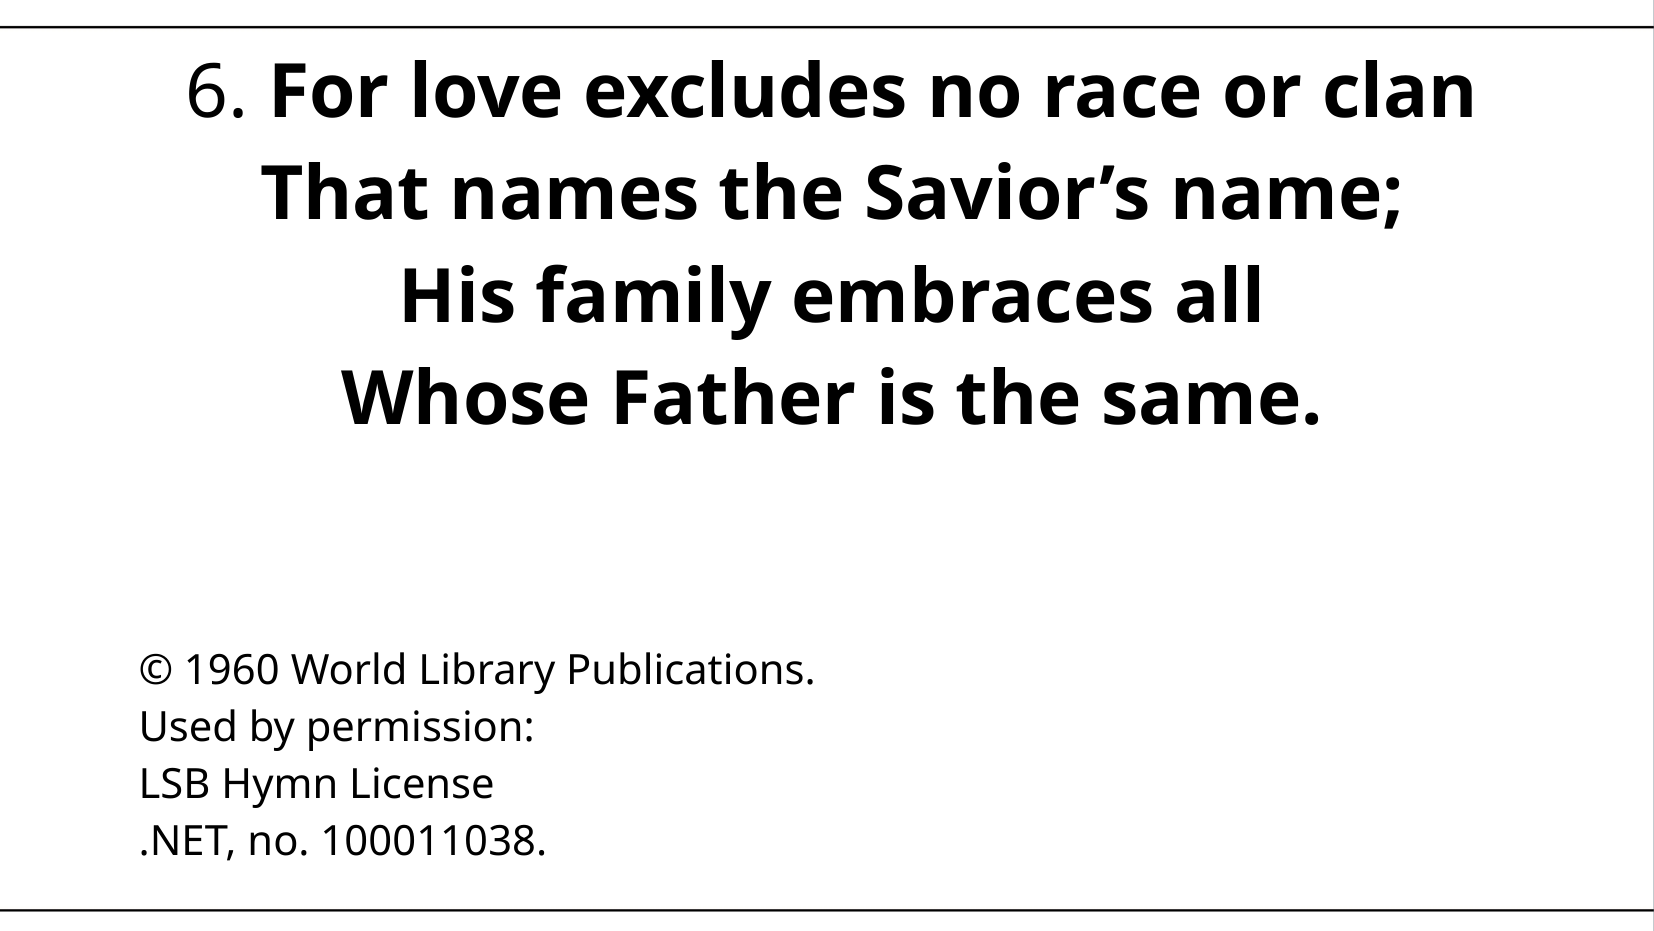

6. For love excludes no race or clan
That names the Savior’s name;
His family embraces all
Whose Father is the same.
© 1960 World Library Publications.
Used by permission:
LSB Hymn License
.NET, no. 100011038.